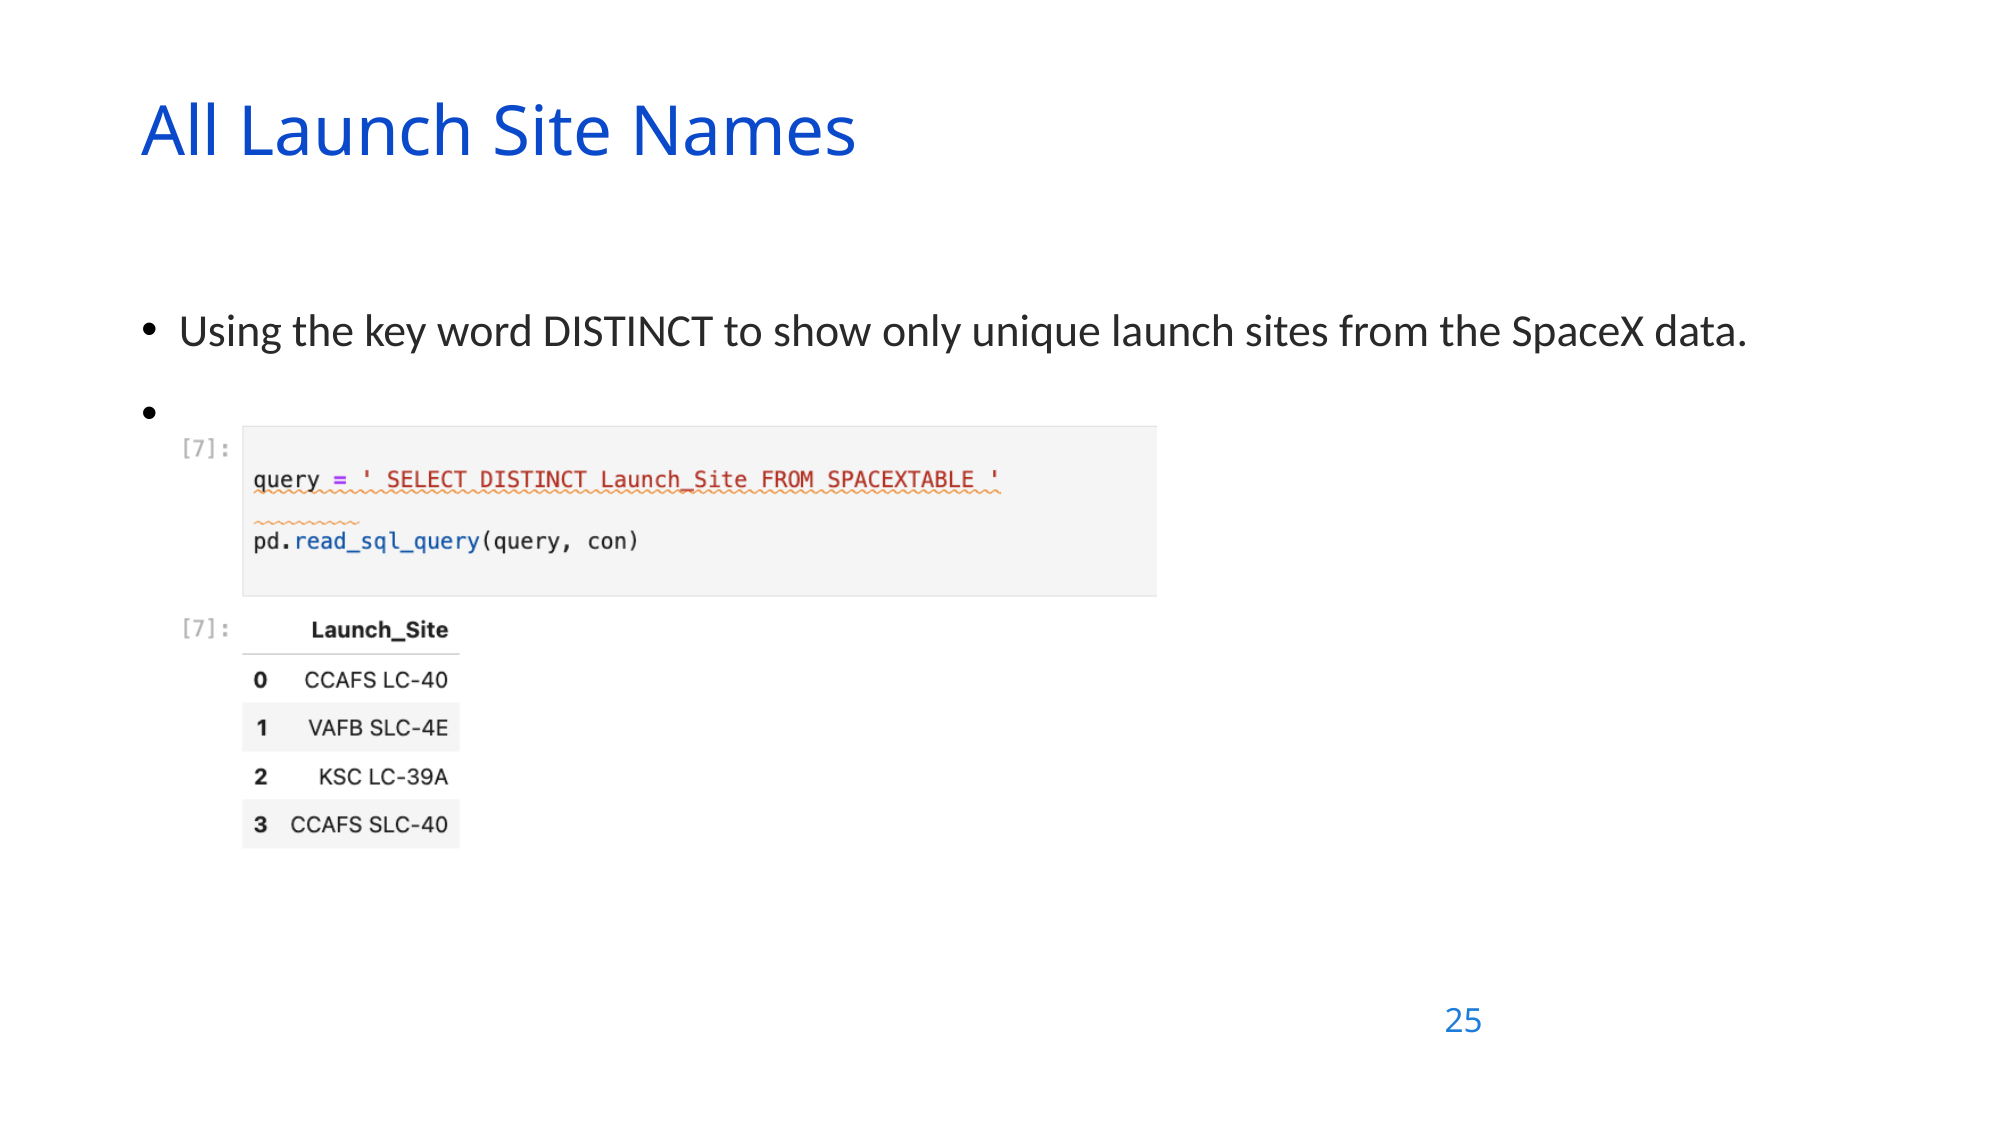

All Launch Site Names
# Using the key word DISTINCT to show only unique launch sites from the SpaceX data.